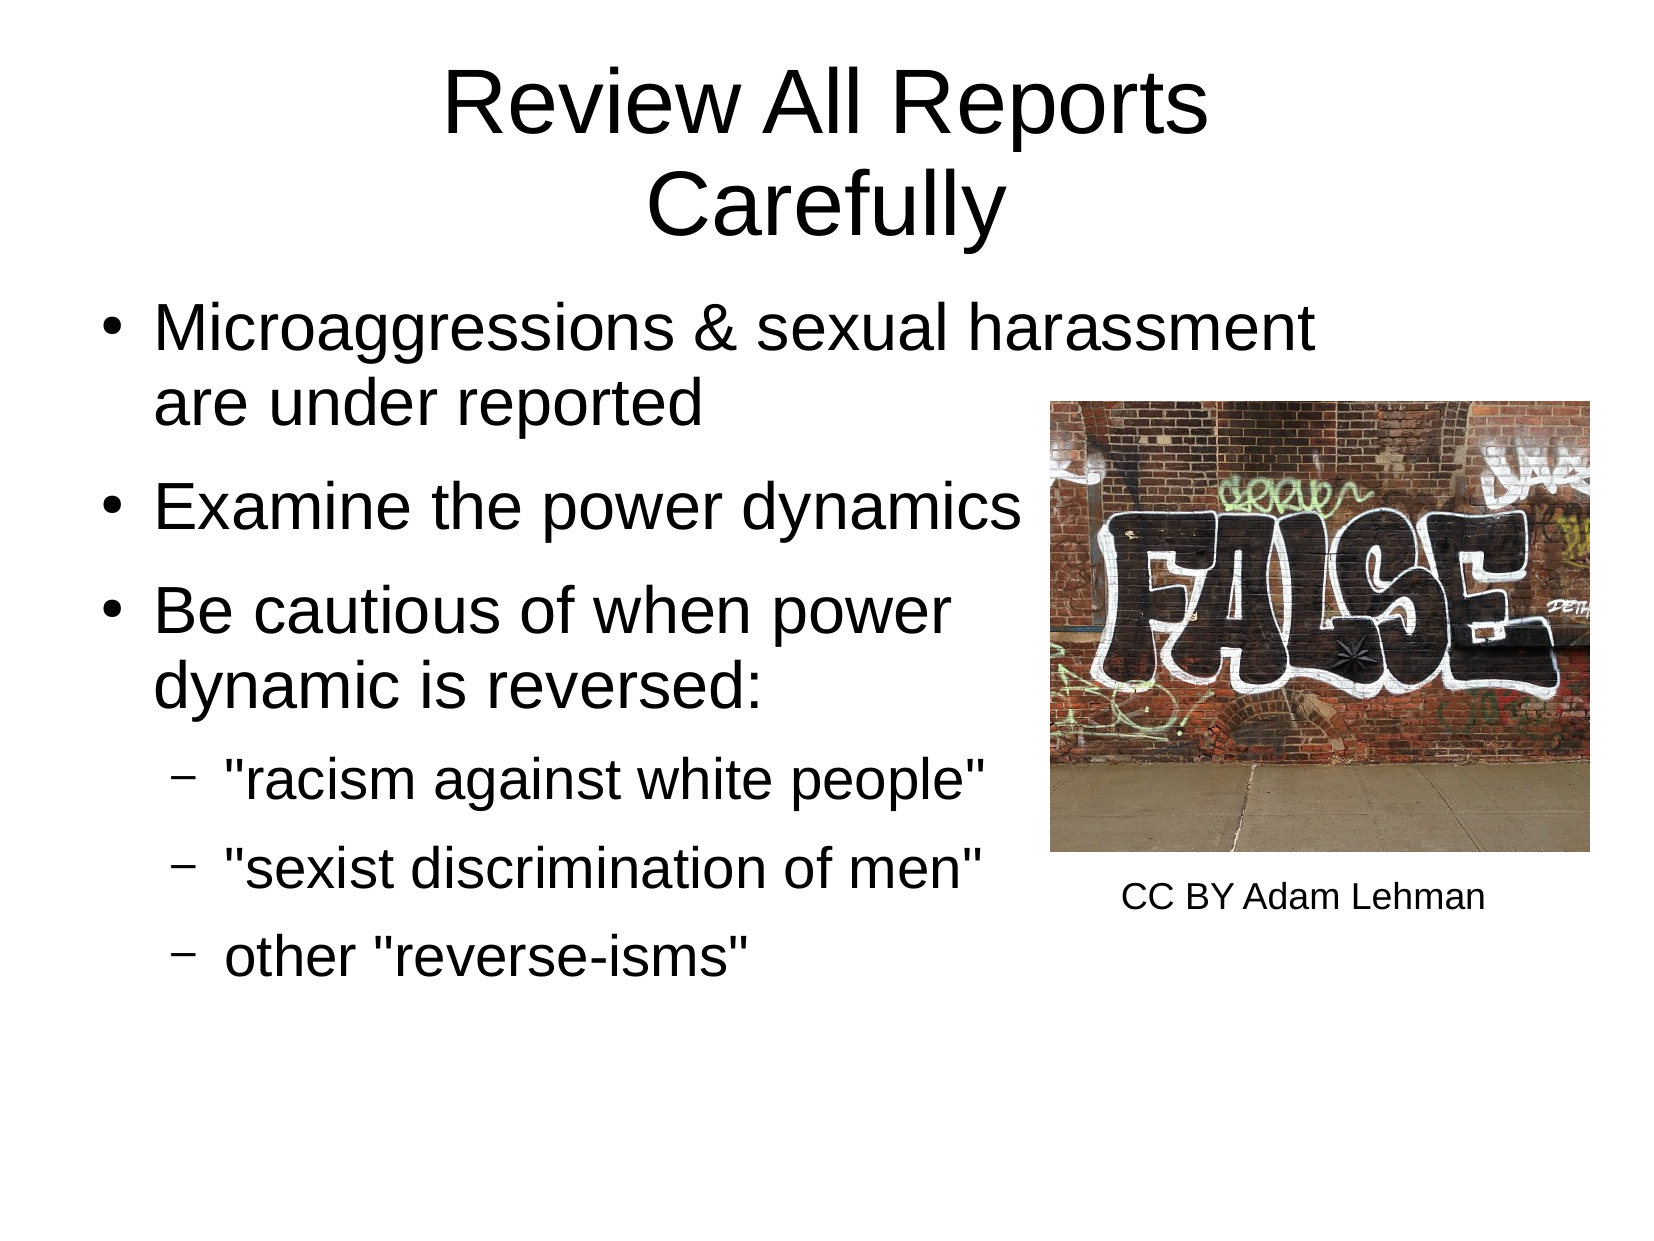

# Review All Reports Carefully
Microaggressions & sexual harassment
are under reported
Examine the power dynamics
Be cautious of when power
dynamic is reversed:
"racism against white people"
"sexist discrimination of men"
other "reverse-isms"
CC BY Adam Lehman